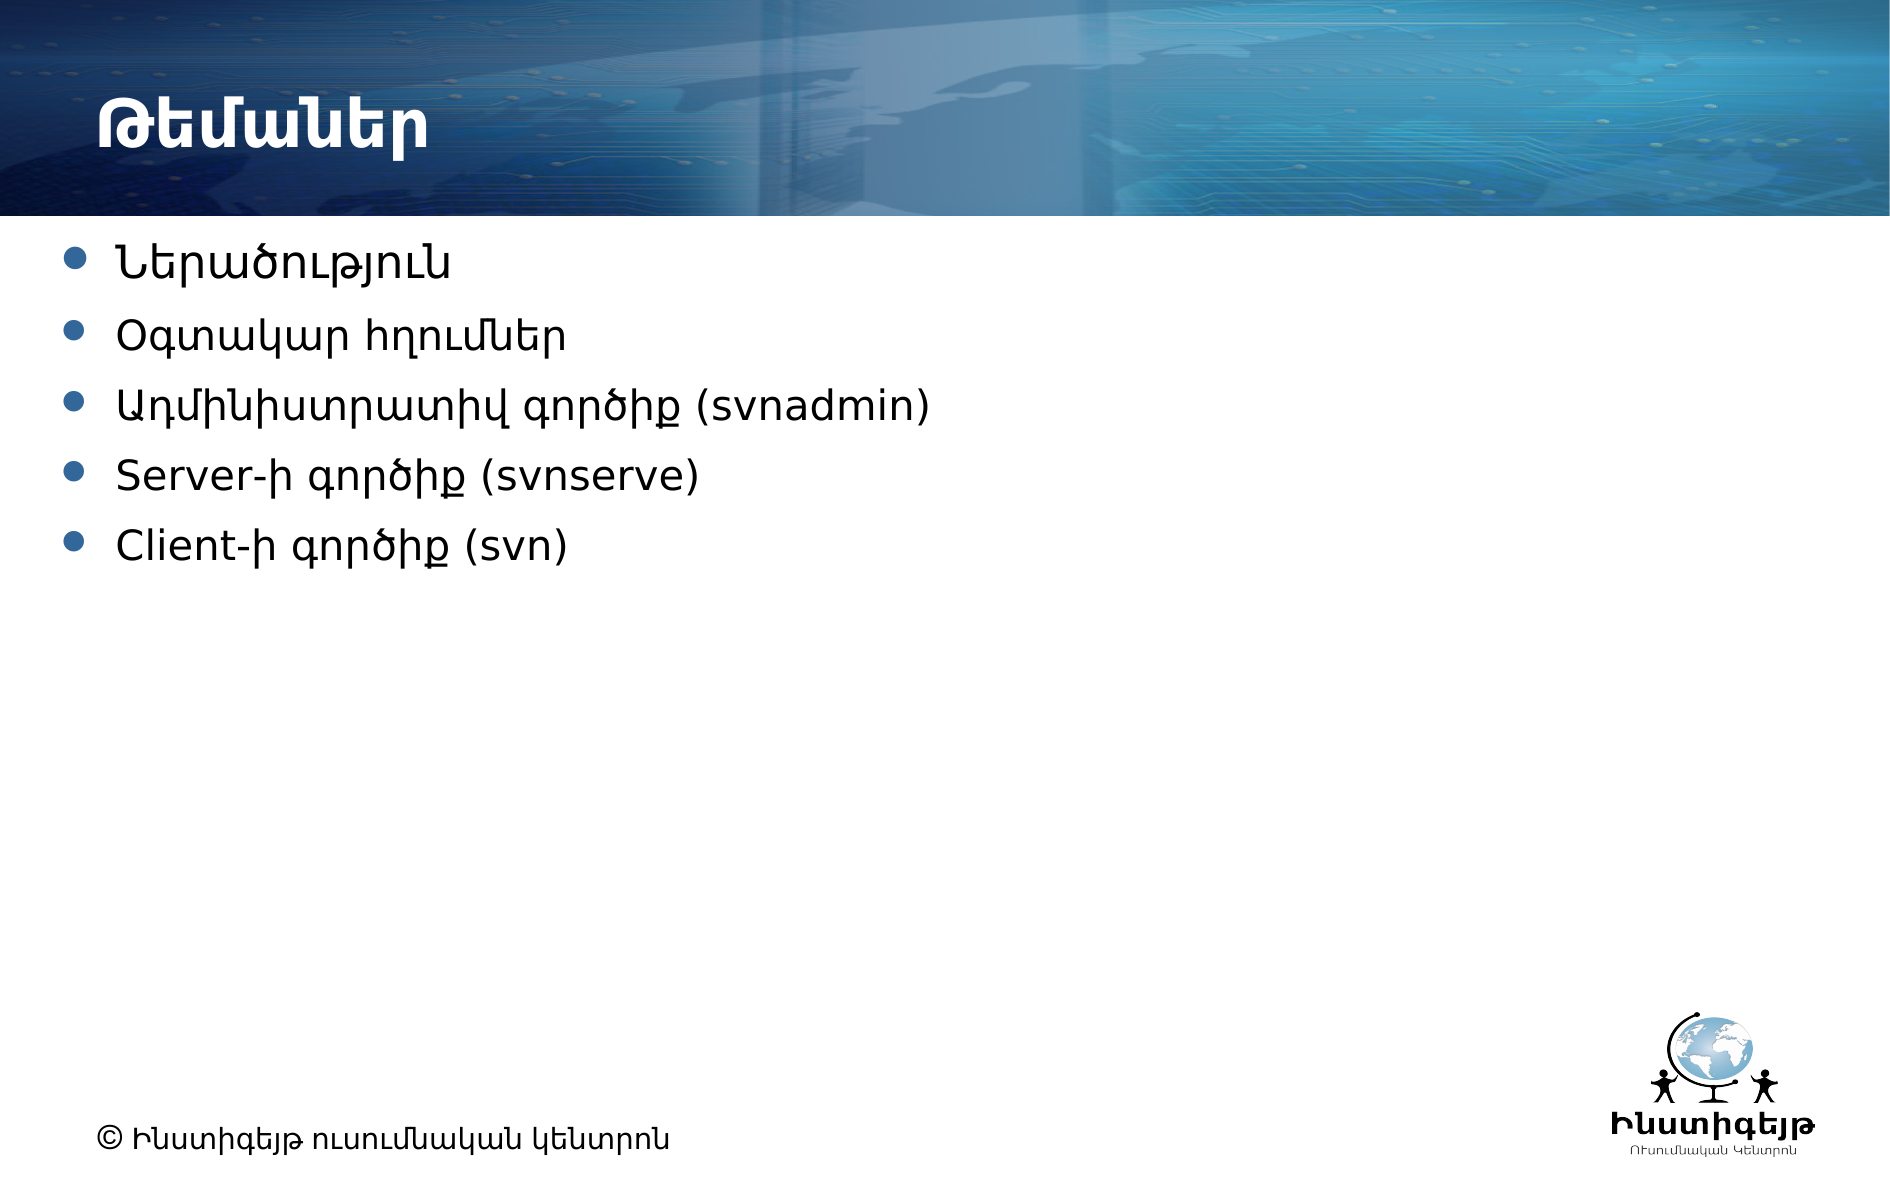

Թեմաներ
# Ներածություն
Օգտակար հղումներ
Ադմինիստրատիվ գործիք (svnadmin)
Server-ի գործիք (svnserve)
Client-ի գործիք (svn)